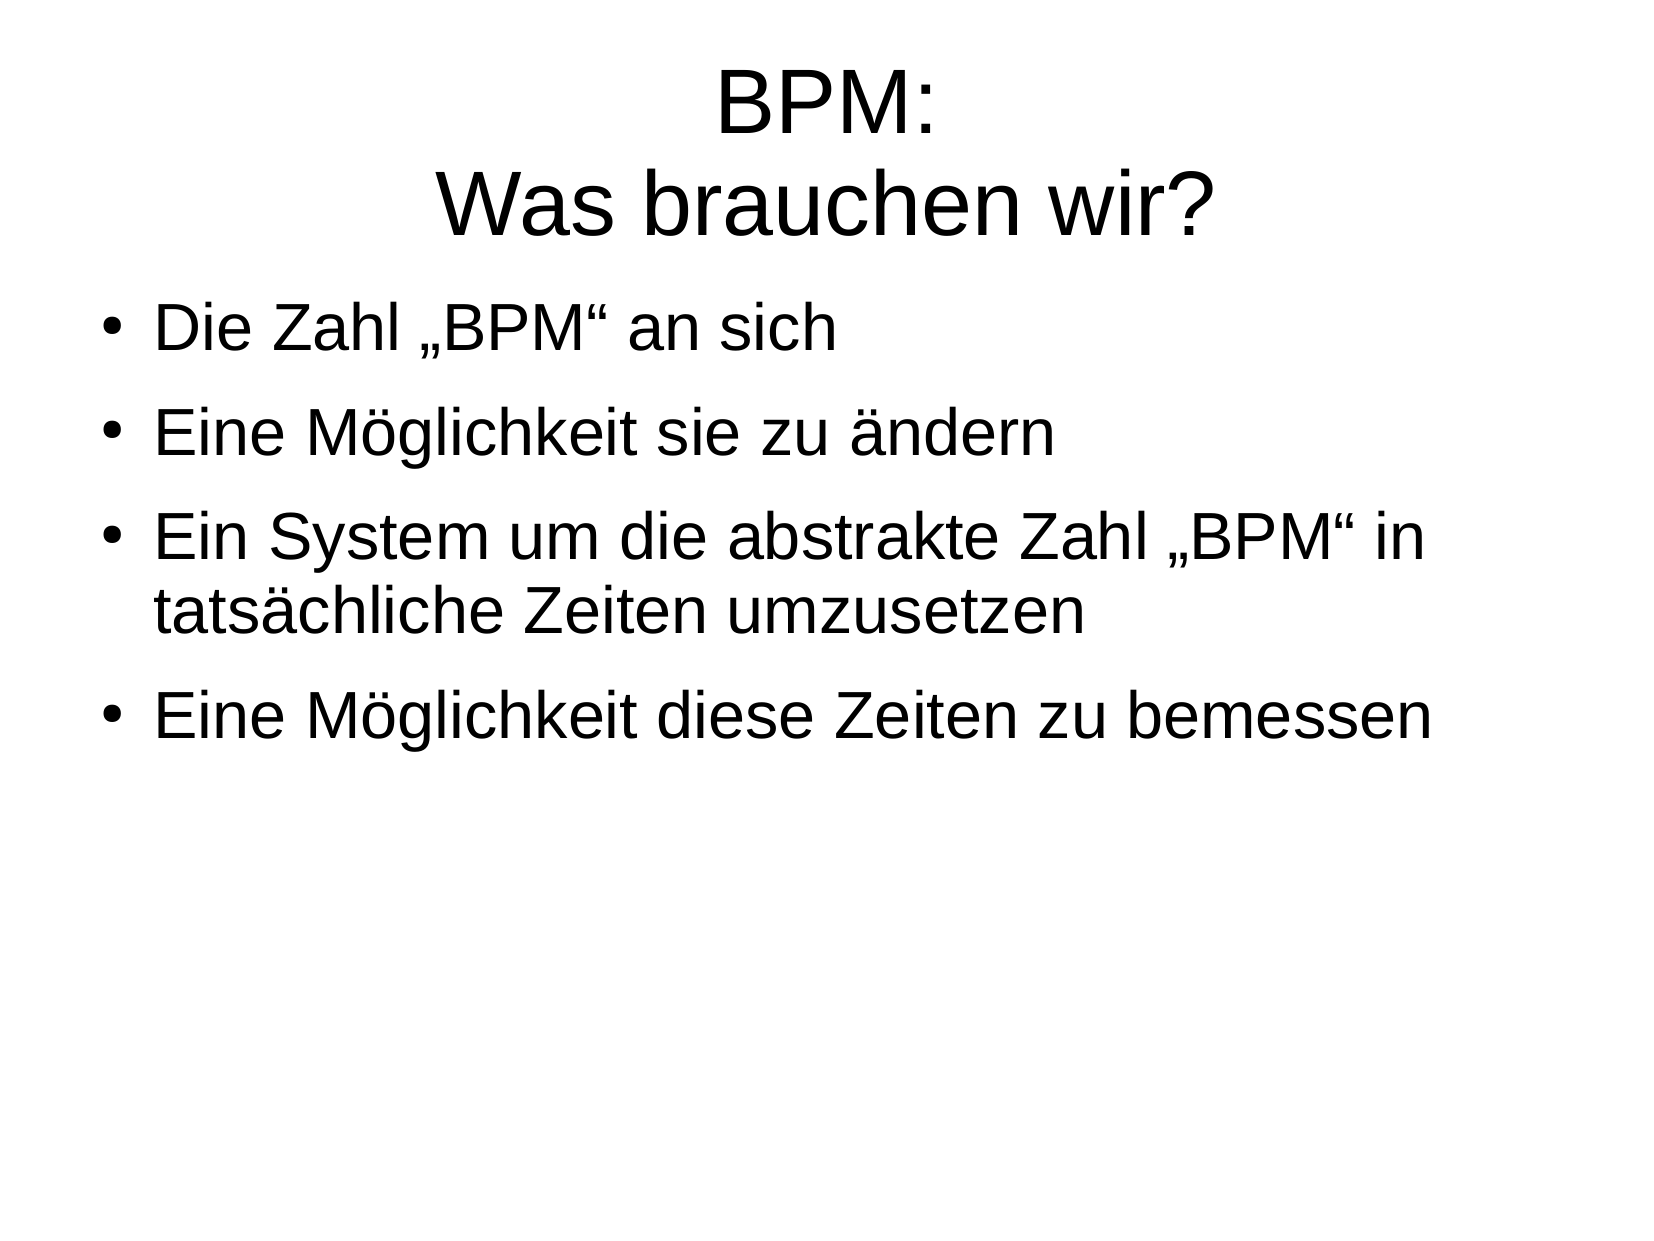

# BPM: Was brauchen wir?
Die Zahl „BPM“ an sich
Eine Möglichkeit sie zu ändern
Ein System um die abstrakte Zahl „BPM“ in tatsächliche Zeiten umzusetzen
Eine Möglichkeit diese Zeiten zu bemessen